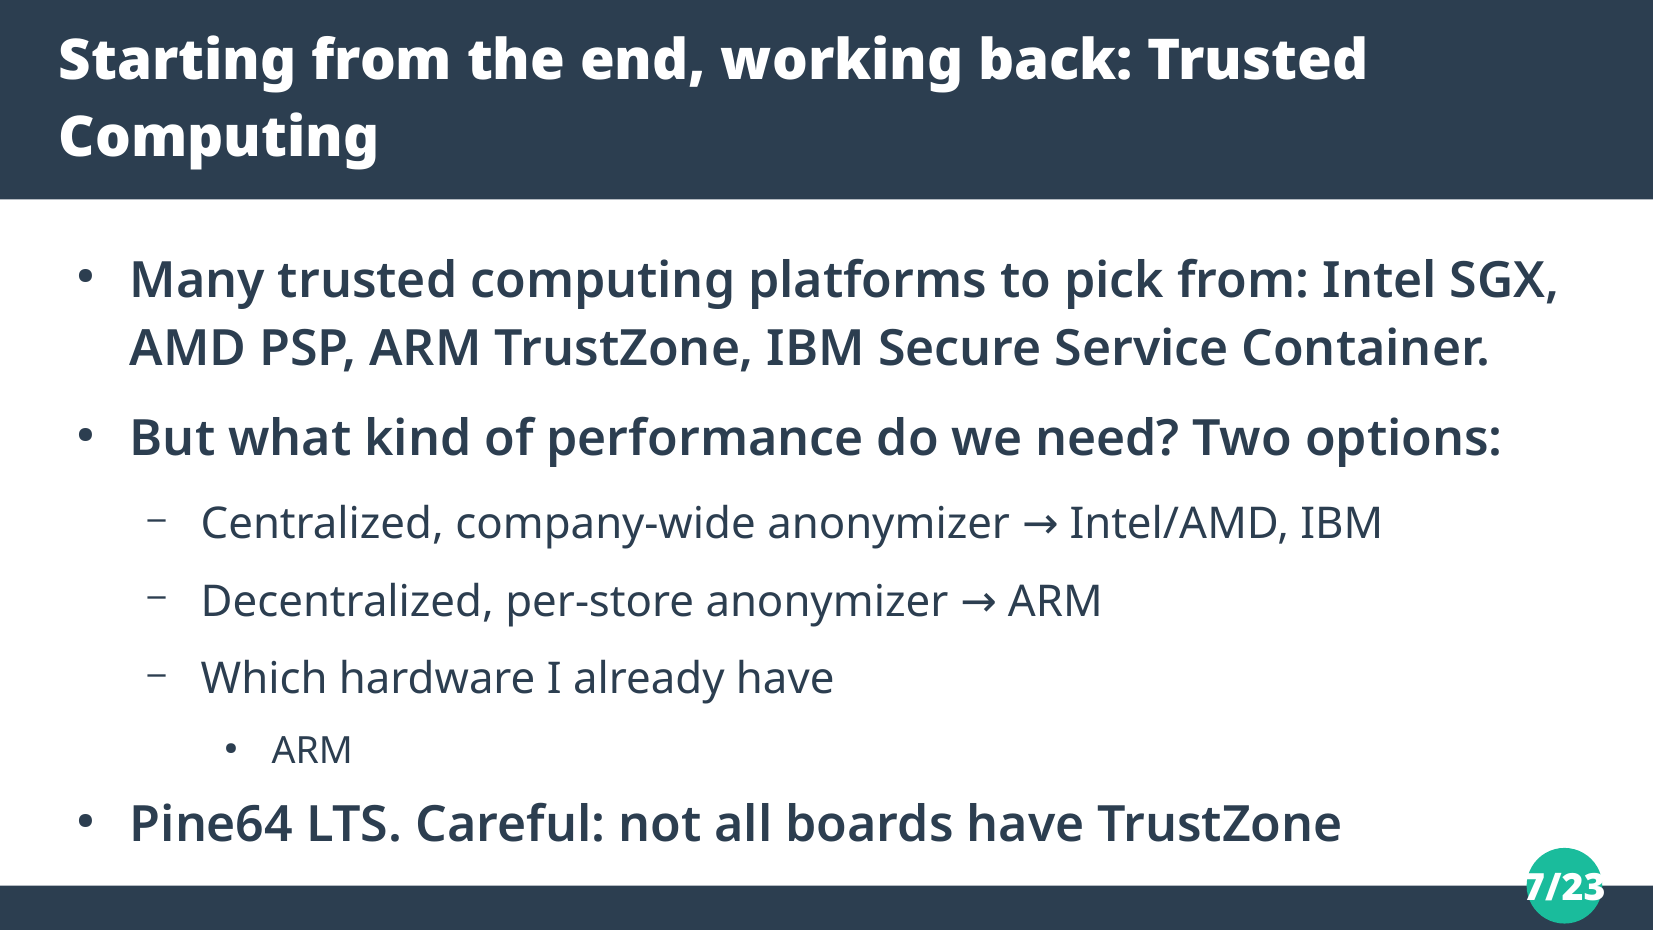

# Starting from the end, working back: Trusted Computing
Many trusted computing platforms to pick from: Intel SGX, AMD PSP, ARM TrustZone, IBM Secure Service Container.
But what kind of performance do we need? Two options:
Centralized, company-wide anonymizer → Intel/AMD, IBM
Decentralized, per-store anonymizer → ARM
Which hardware I already have
ARM
Pine64 LTS. Careful: not all boards have TrustZone